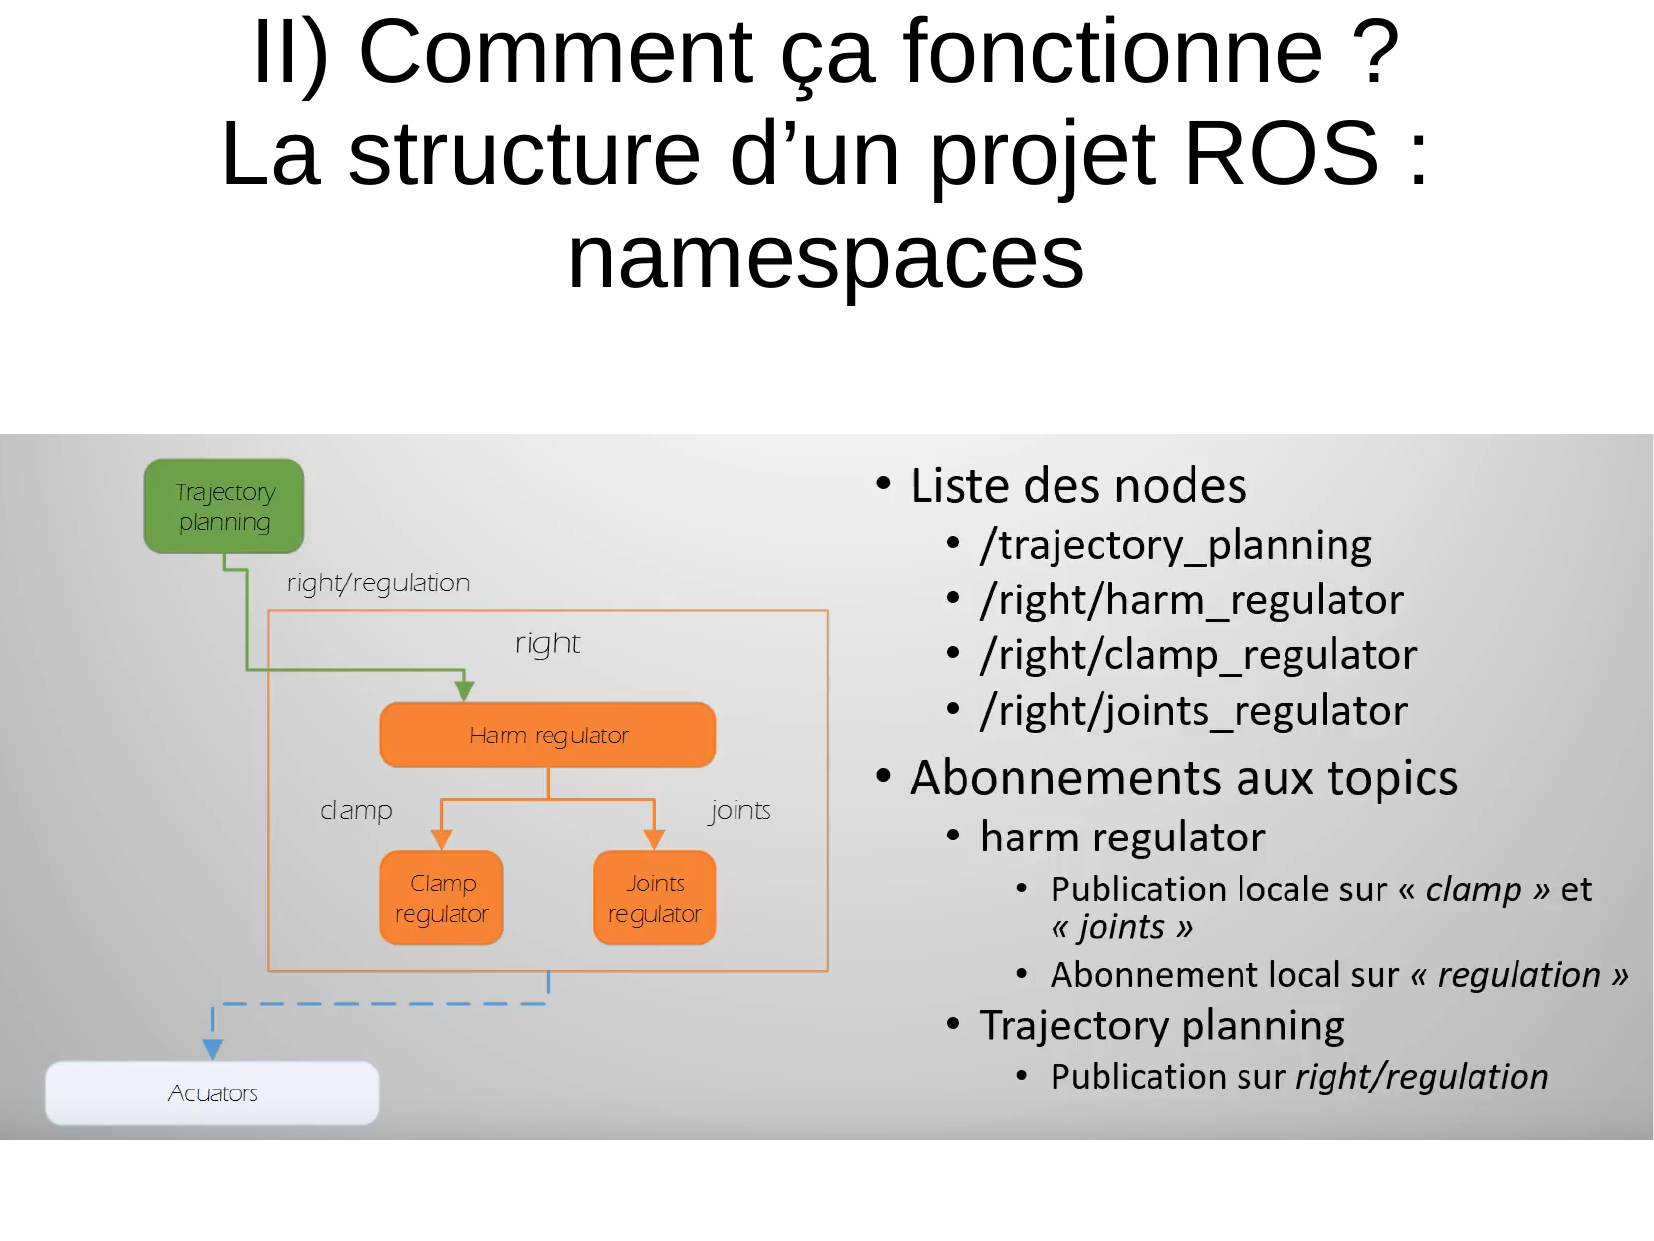

# II) Comment ça fonctionne ? La structure d’un projet ROS : namespaces